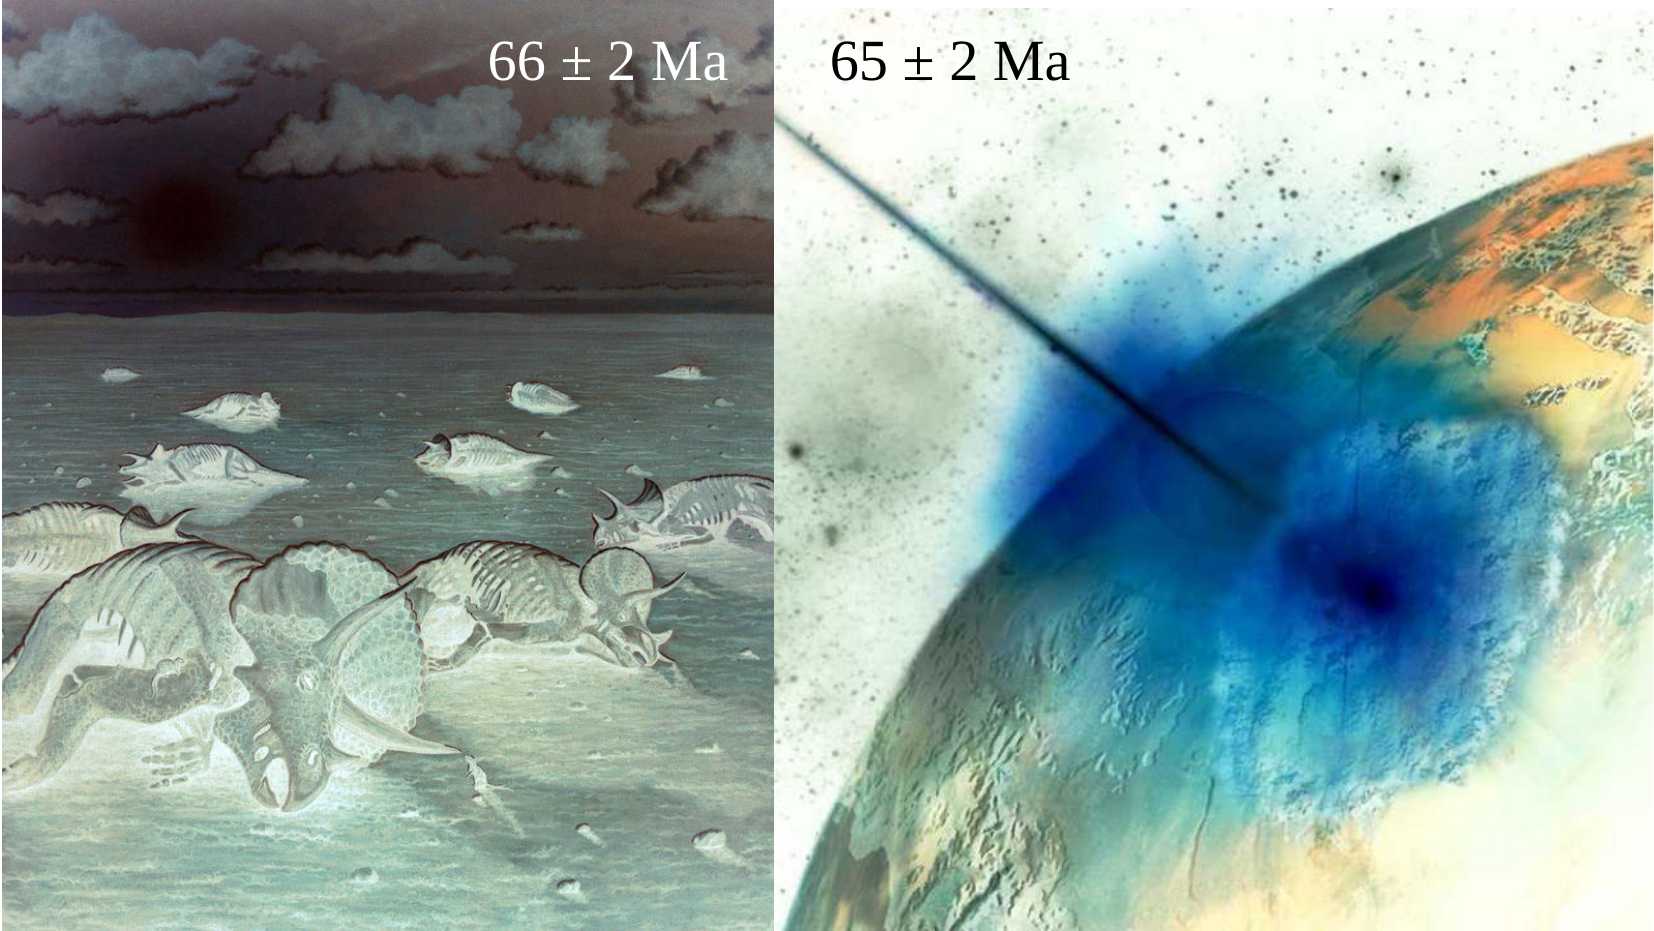

66 ± 2 Ma
65 ± 2 Ma